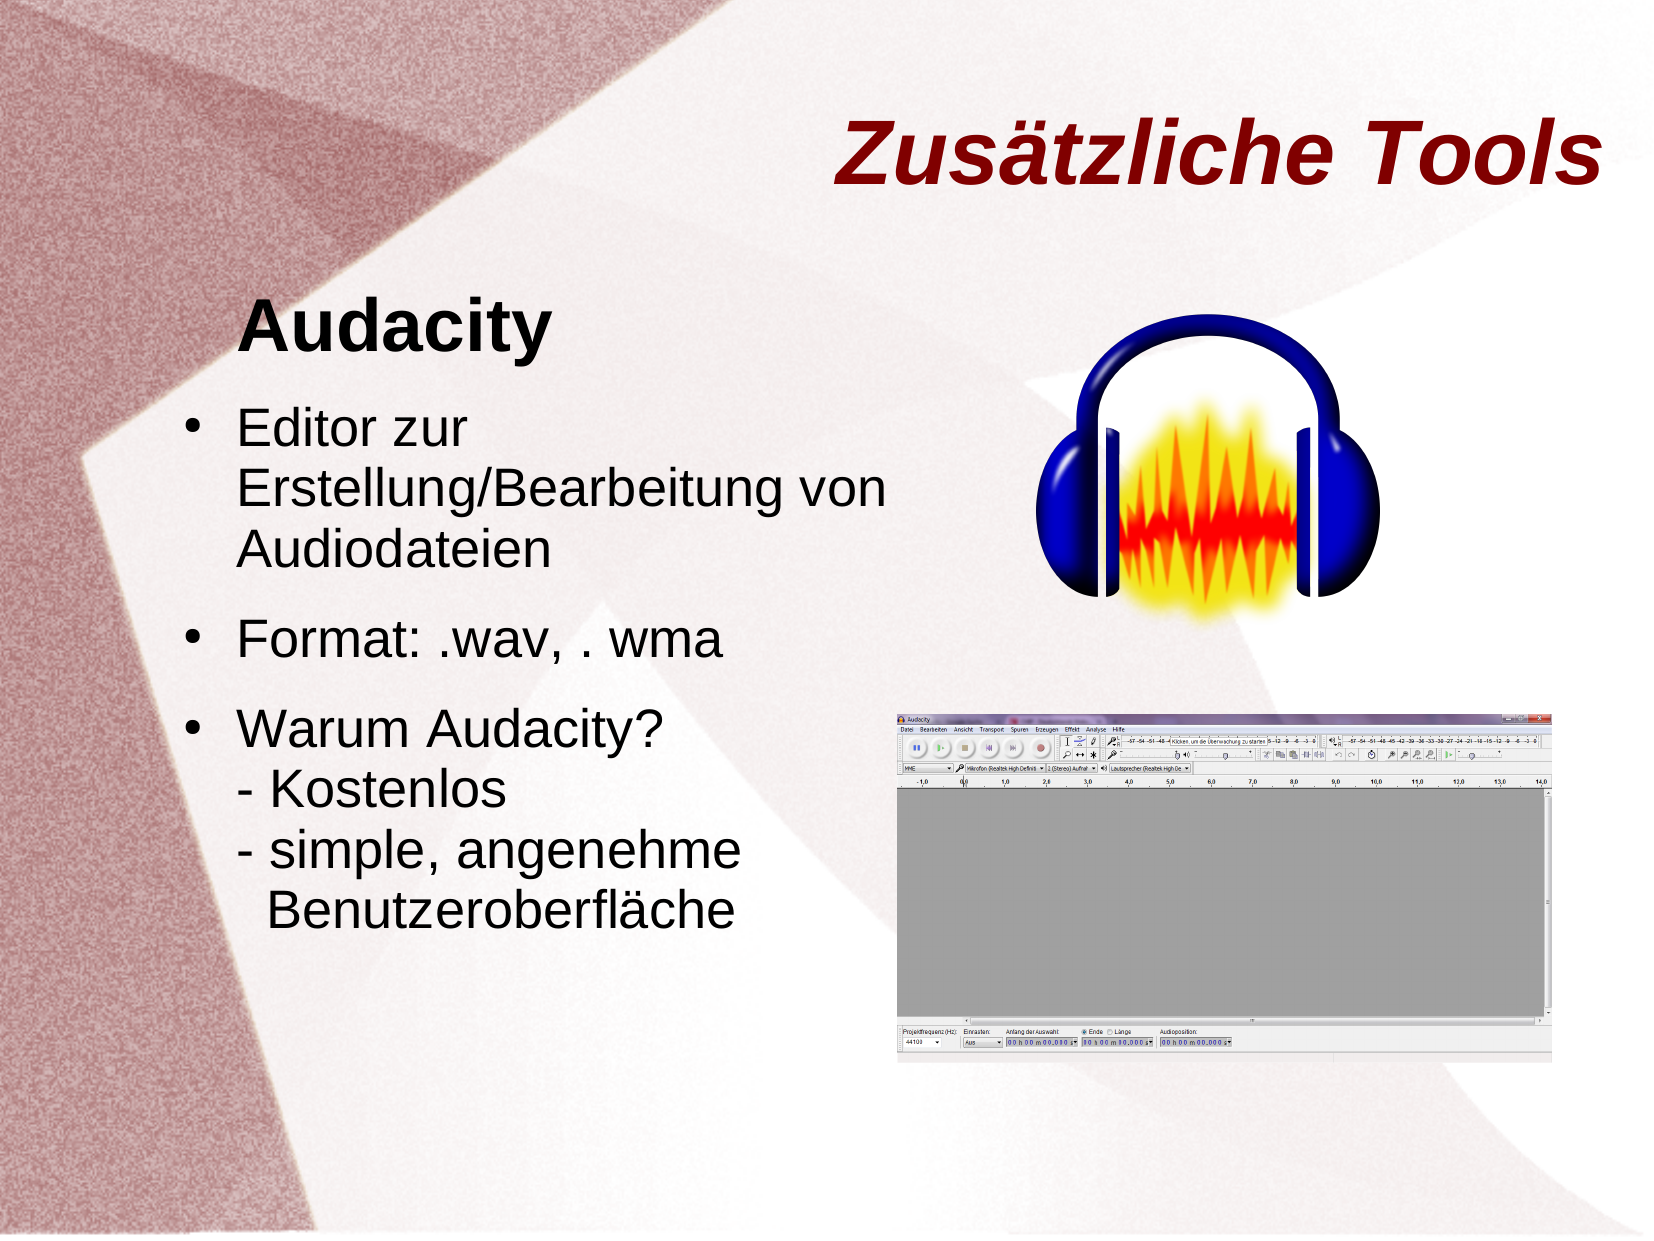

# Zusätzliche Tools
Audacity
Editor zur
Erstellung/Bearbeitung von
Audiodateien
Format: .wav, . wma
Warum Audacity?
- Kostenlos
- simple, angenehme
 Benutzeroberfläche